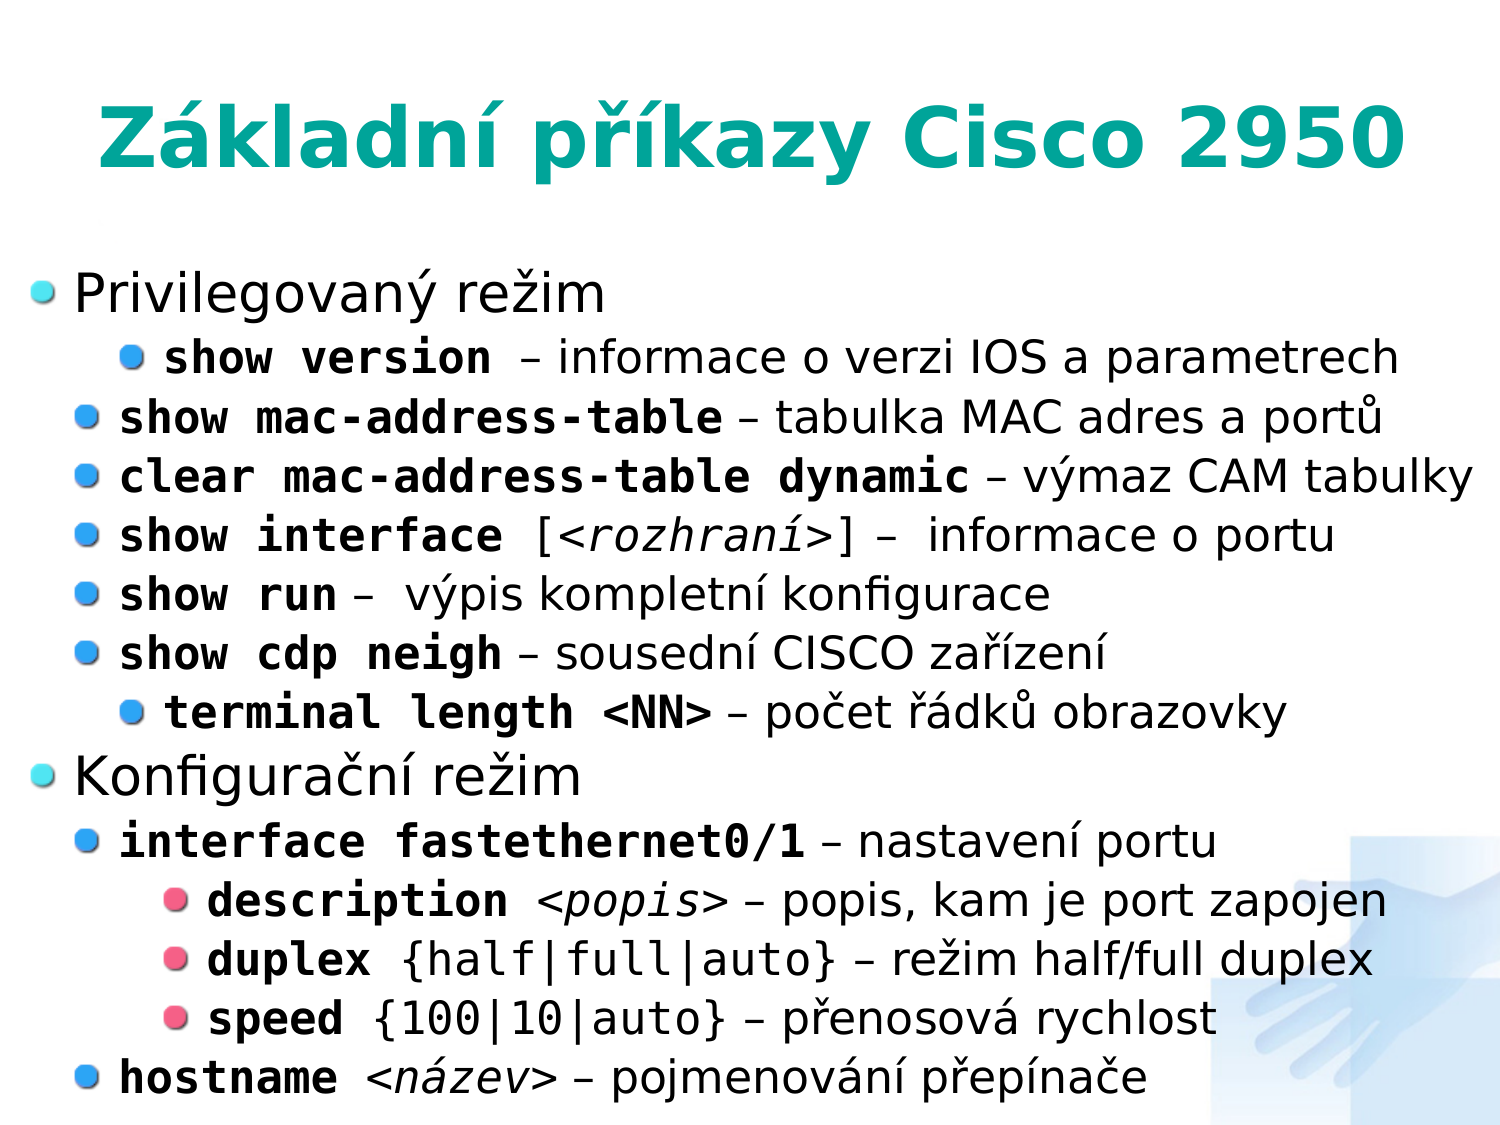

# Základní příkazy Cisco 2950
Privilegovaný režim
show version – informace o verzi IOS a parametrech
show mac-address-table – tabulka MAC adres a portů
clear mac-address-table dynamic – výmaz CAM tabulky
show interface [<rozhraní>] – informace o portu
show run – výpis kompletní konfigurace
show cdp neigh – sousední CISCO zařízení
terminal length <NN> – počet řádků obrazovky
Konfigurační režim
interface fastethernet0/1 – nastavení portu
description <popis> – popis, kam je port zapojen
duplex {half|full|auto} – režim half/full duplex
speed {100|10|auto} – přenosová rychlost
hostname <název> – pojmenování přepínače